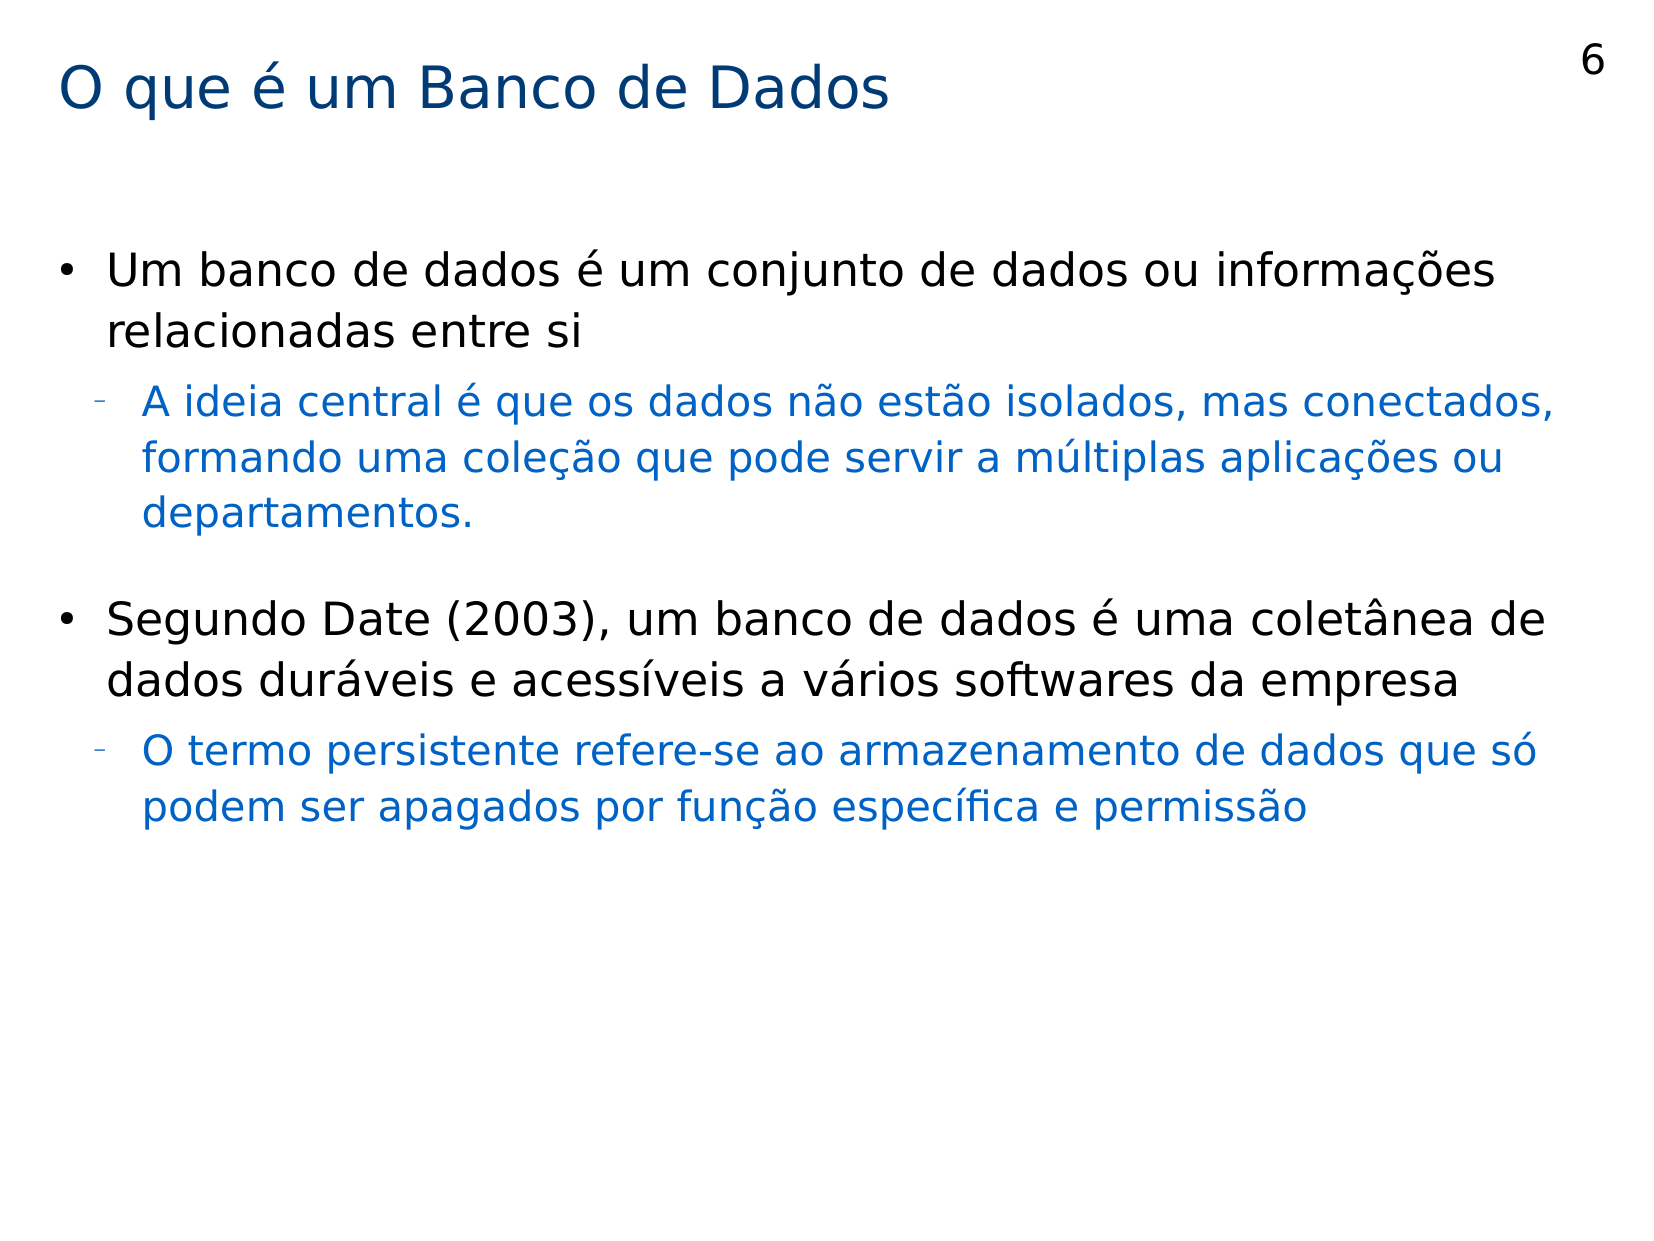

# O que é um Banco de Dados
6
Um banco de dados é um conjunto de dados ou informações relacionadas entre si
A ideia central é que os dados não estão isolados, mas conectados, formando uma coleção que pode servir a múltiplas aplicações ou departamentos.
Segundo Date (2003), um banco de dados é uma coletânea de dados duráveis e acessíveis a vários softwares da empresa
O termo persistente refere-se ao armazenamento de dados que só podem ser apagados por função específica e permissão